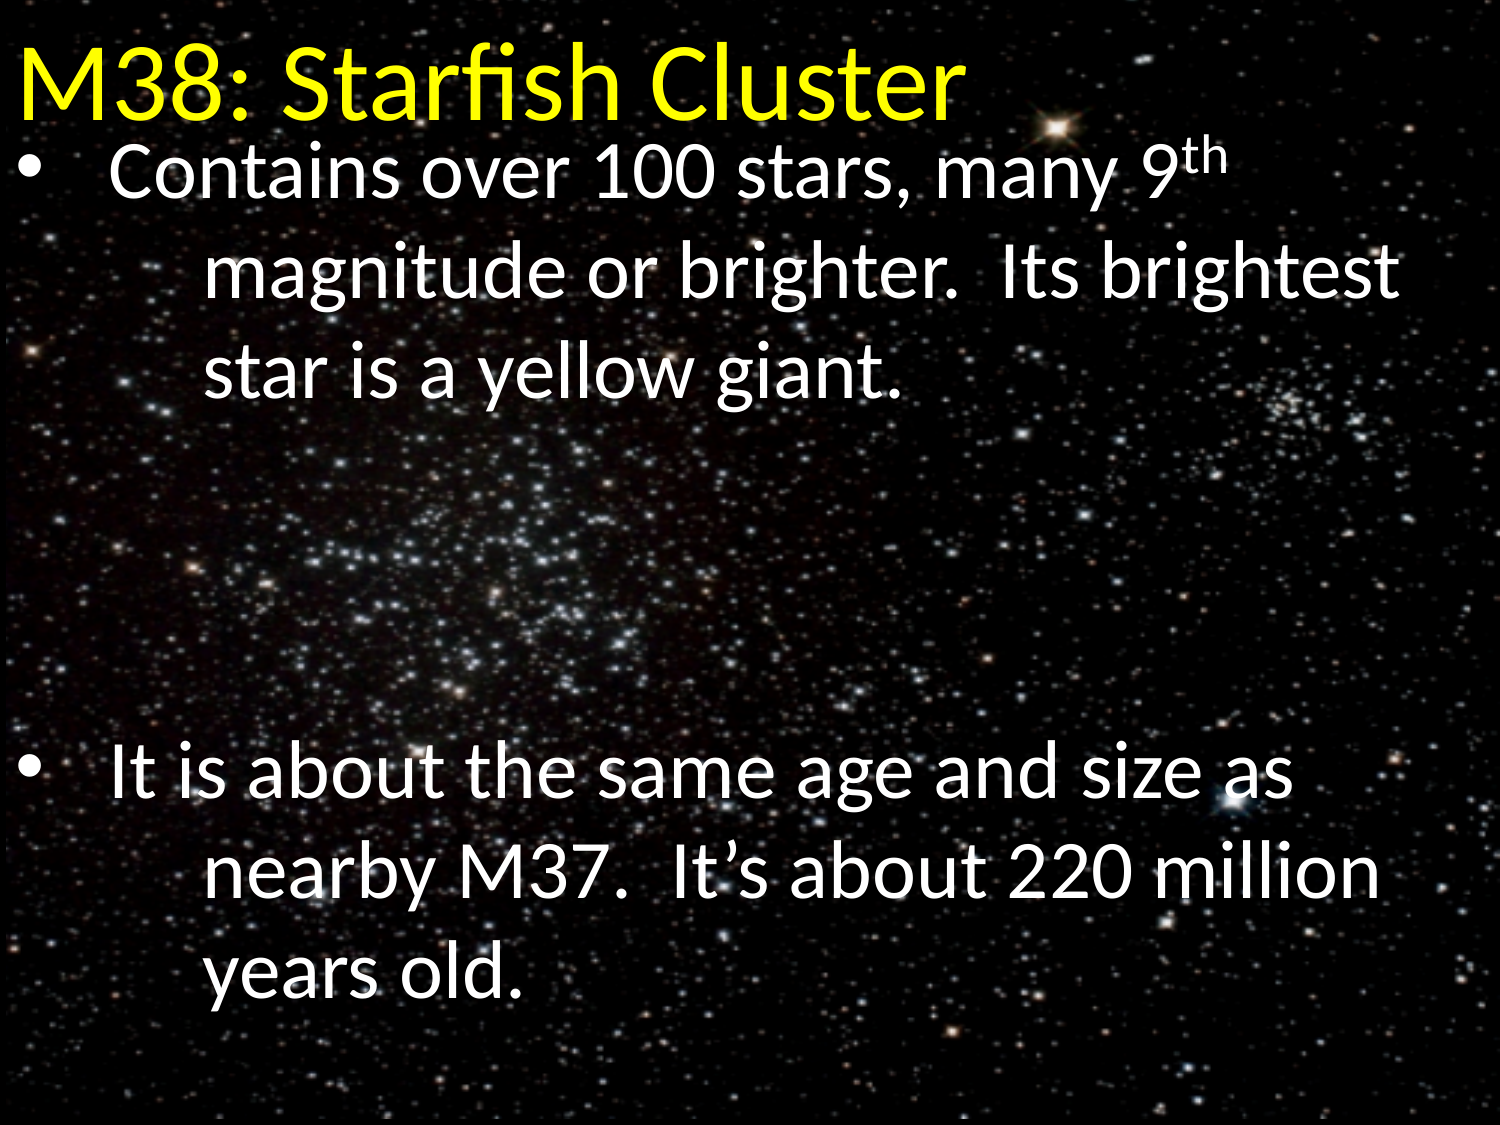

M38: Starfish Cluster
Contains over 100 stars, many 9th magnitude or brighter. Its brightest star is a yellow giant.
It is about the same age and size as nearby M37. It’s about 220 million years old.